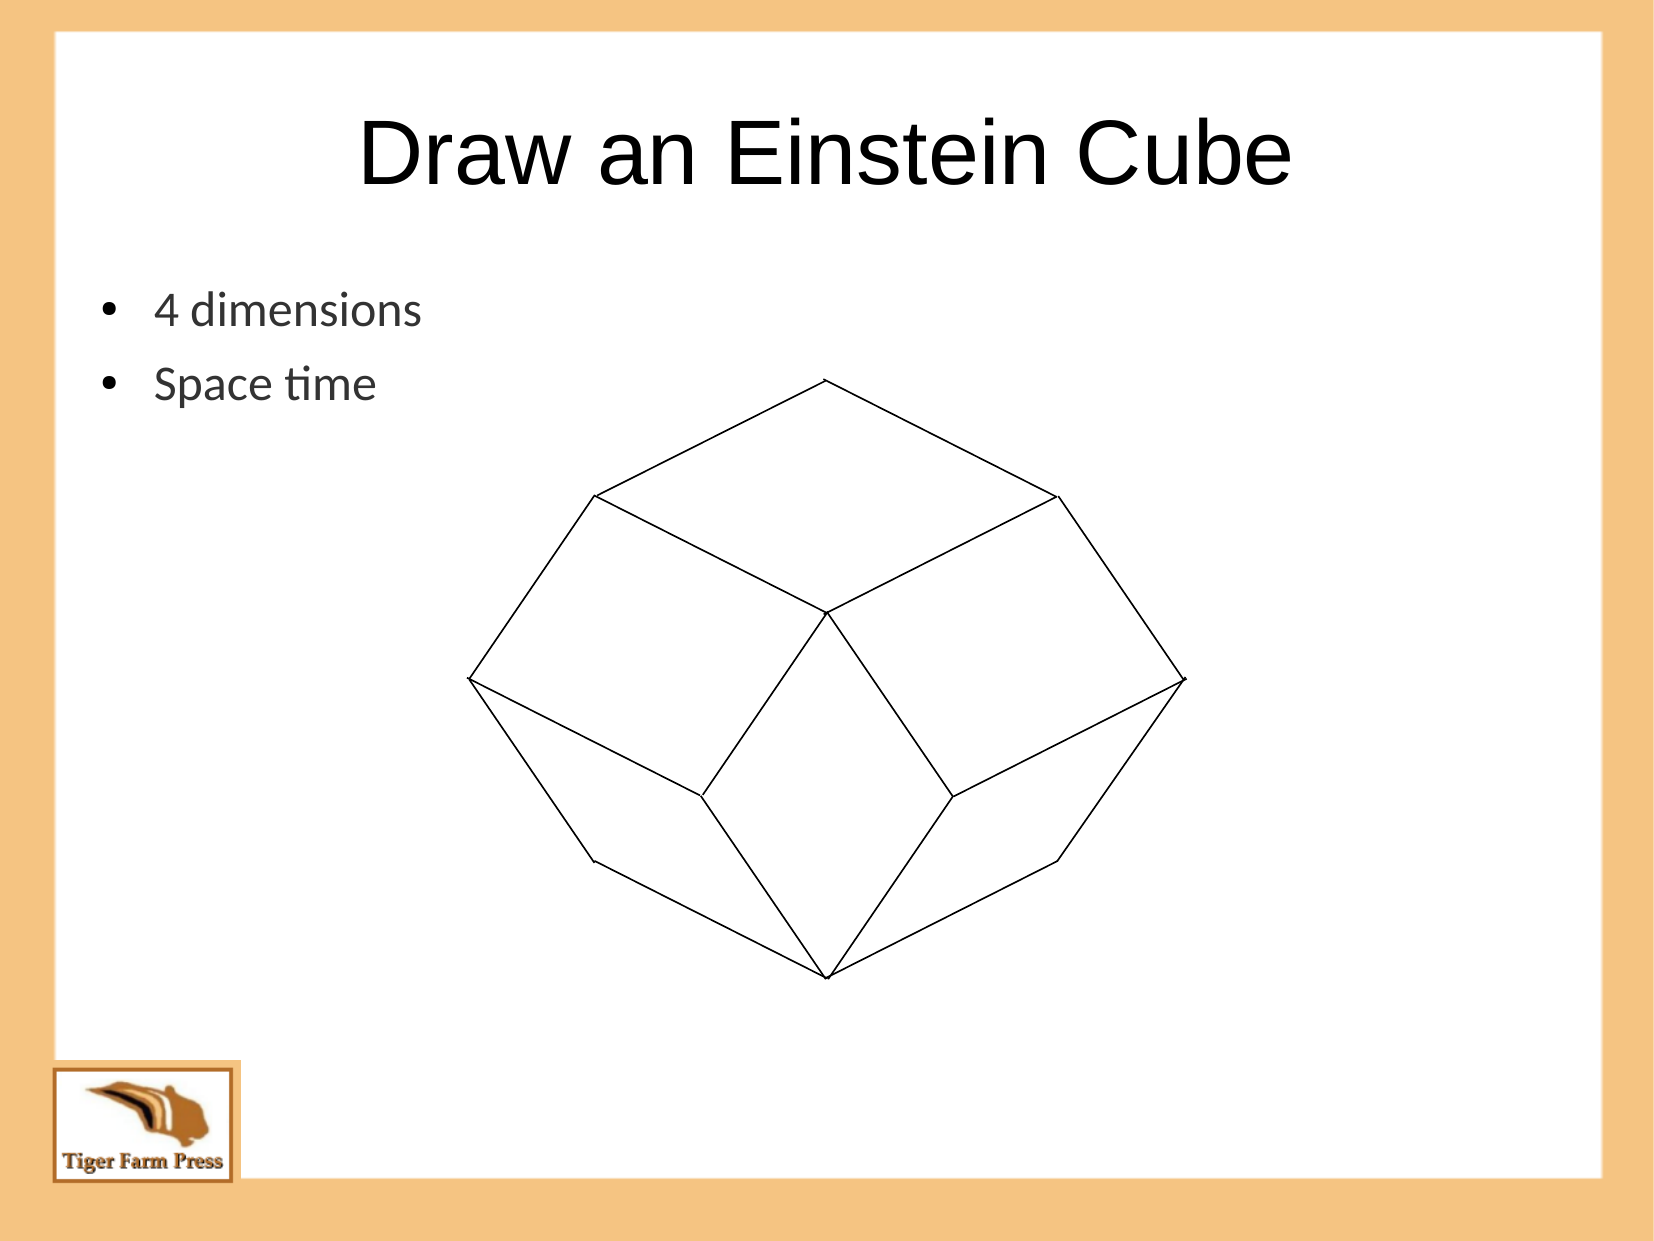

# Draw an Einstein Cube
4 dimensions
Space time